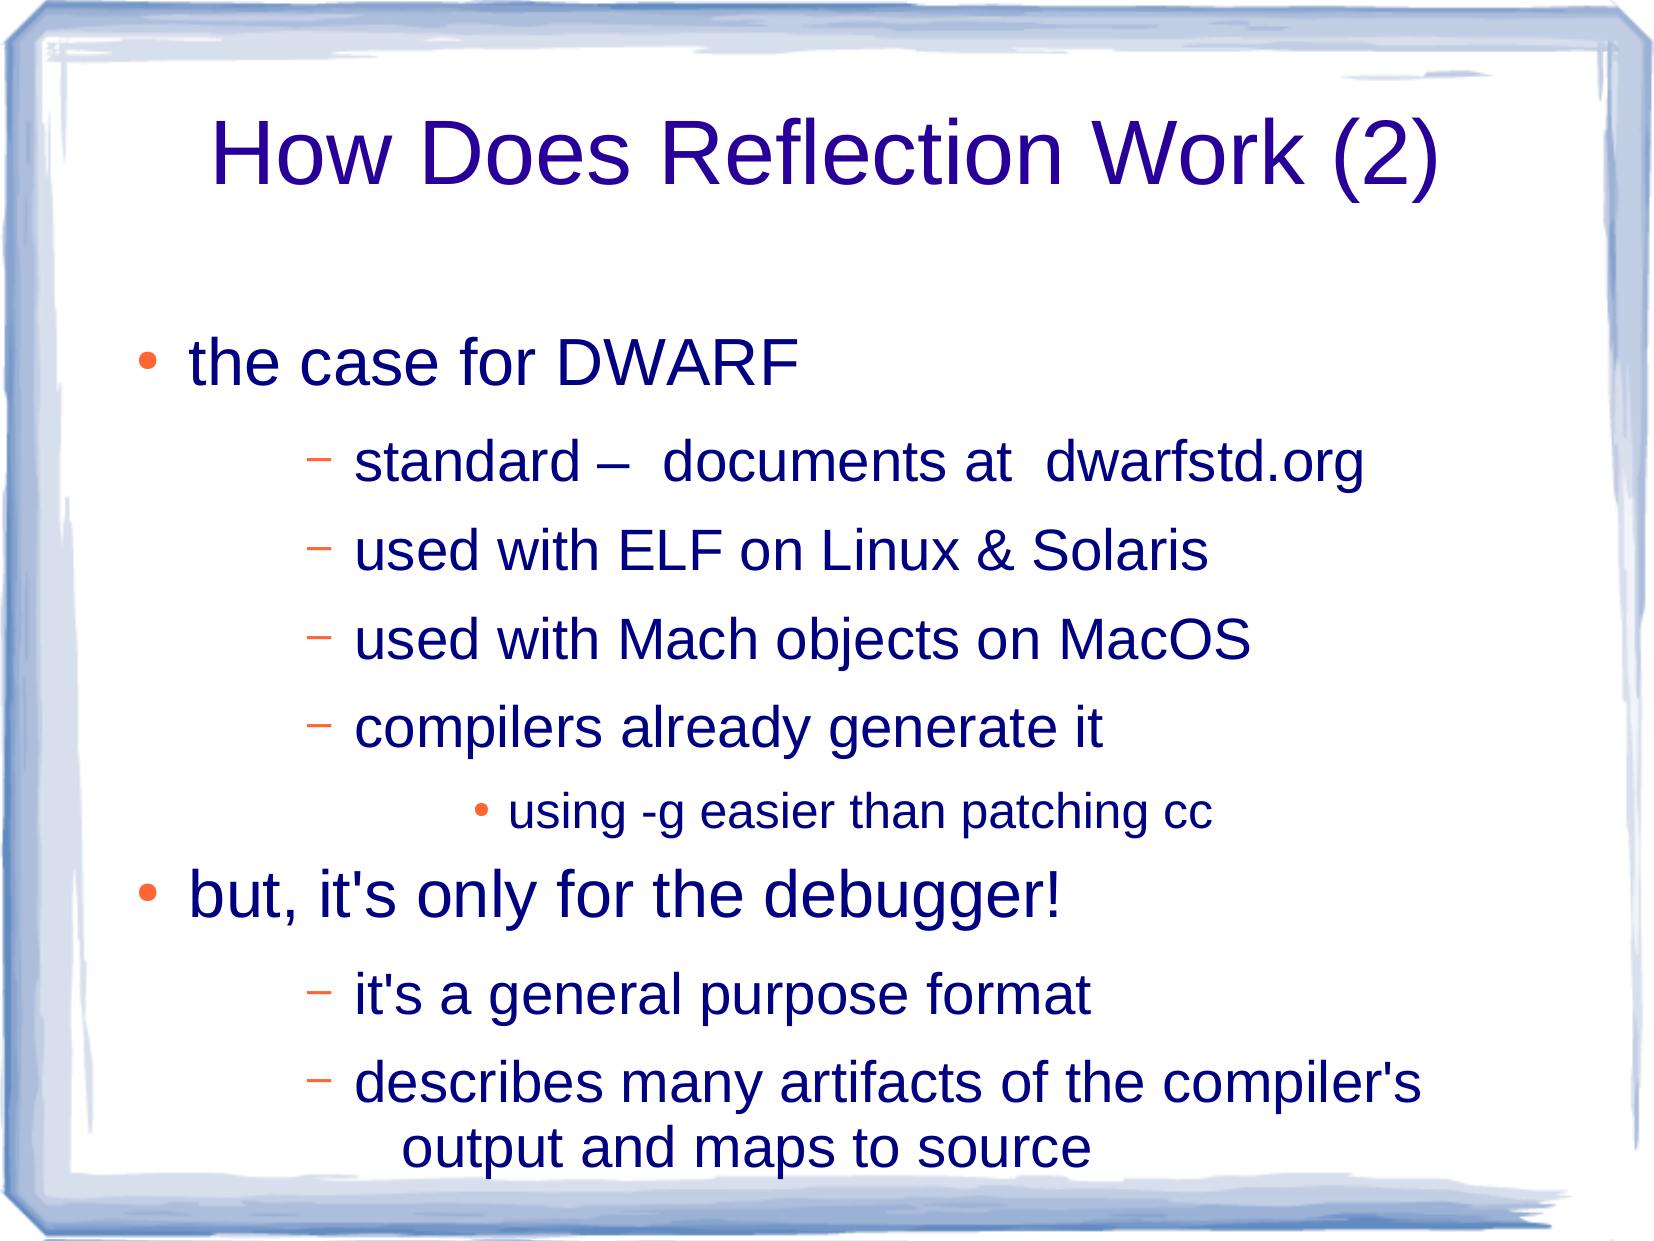

# How Does Reflection Work (2)
the case for DWARF
standard – documents at dwarfstd.org
used with ELF on Linux & Solaris
used with Mach objects on MacOS
compilers already generate it
using -g easier than patching cc
but, it's only for the debugger!
it's a general purpose format
describes many artifacts of the compiler's output and maps to source